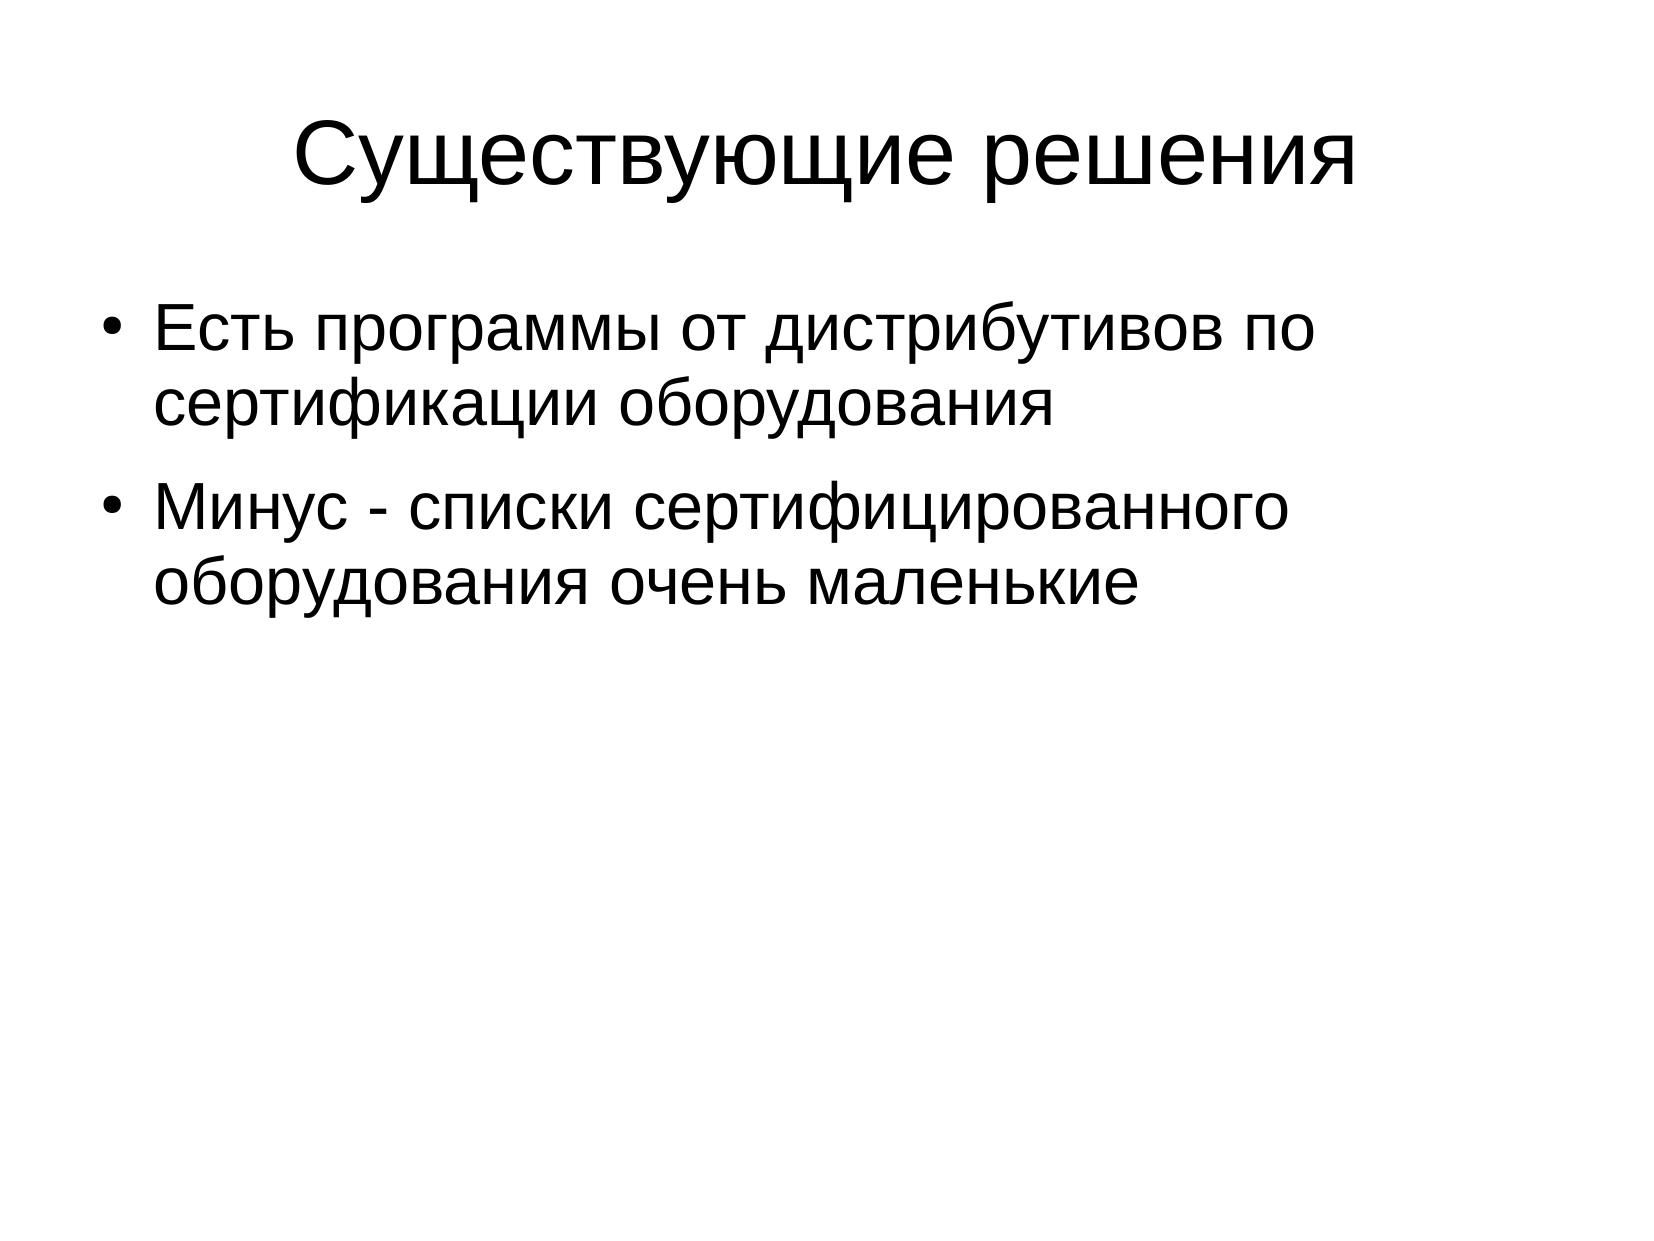

# Существующие решения
Есть программы от дистрибутивов по сертификации оборудования
Минус - списки сертифицированного оборудования очень маленькие